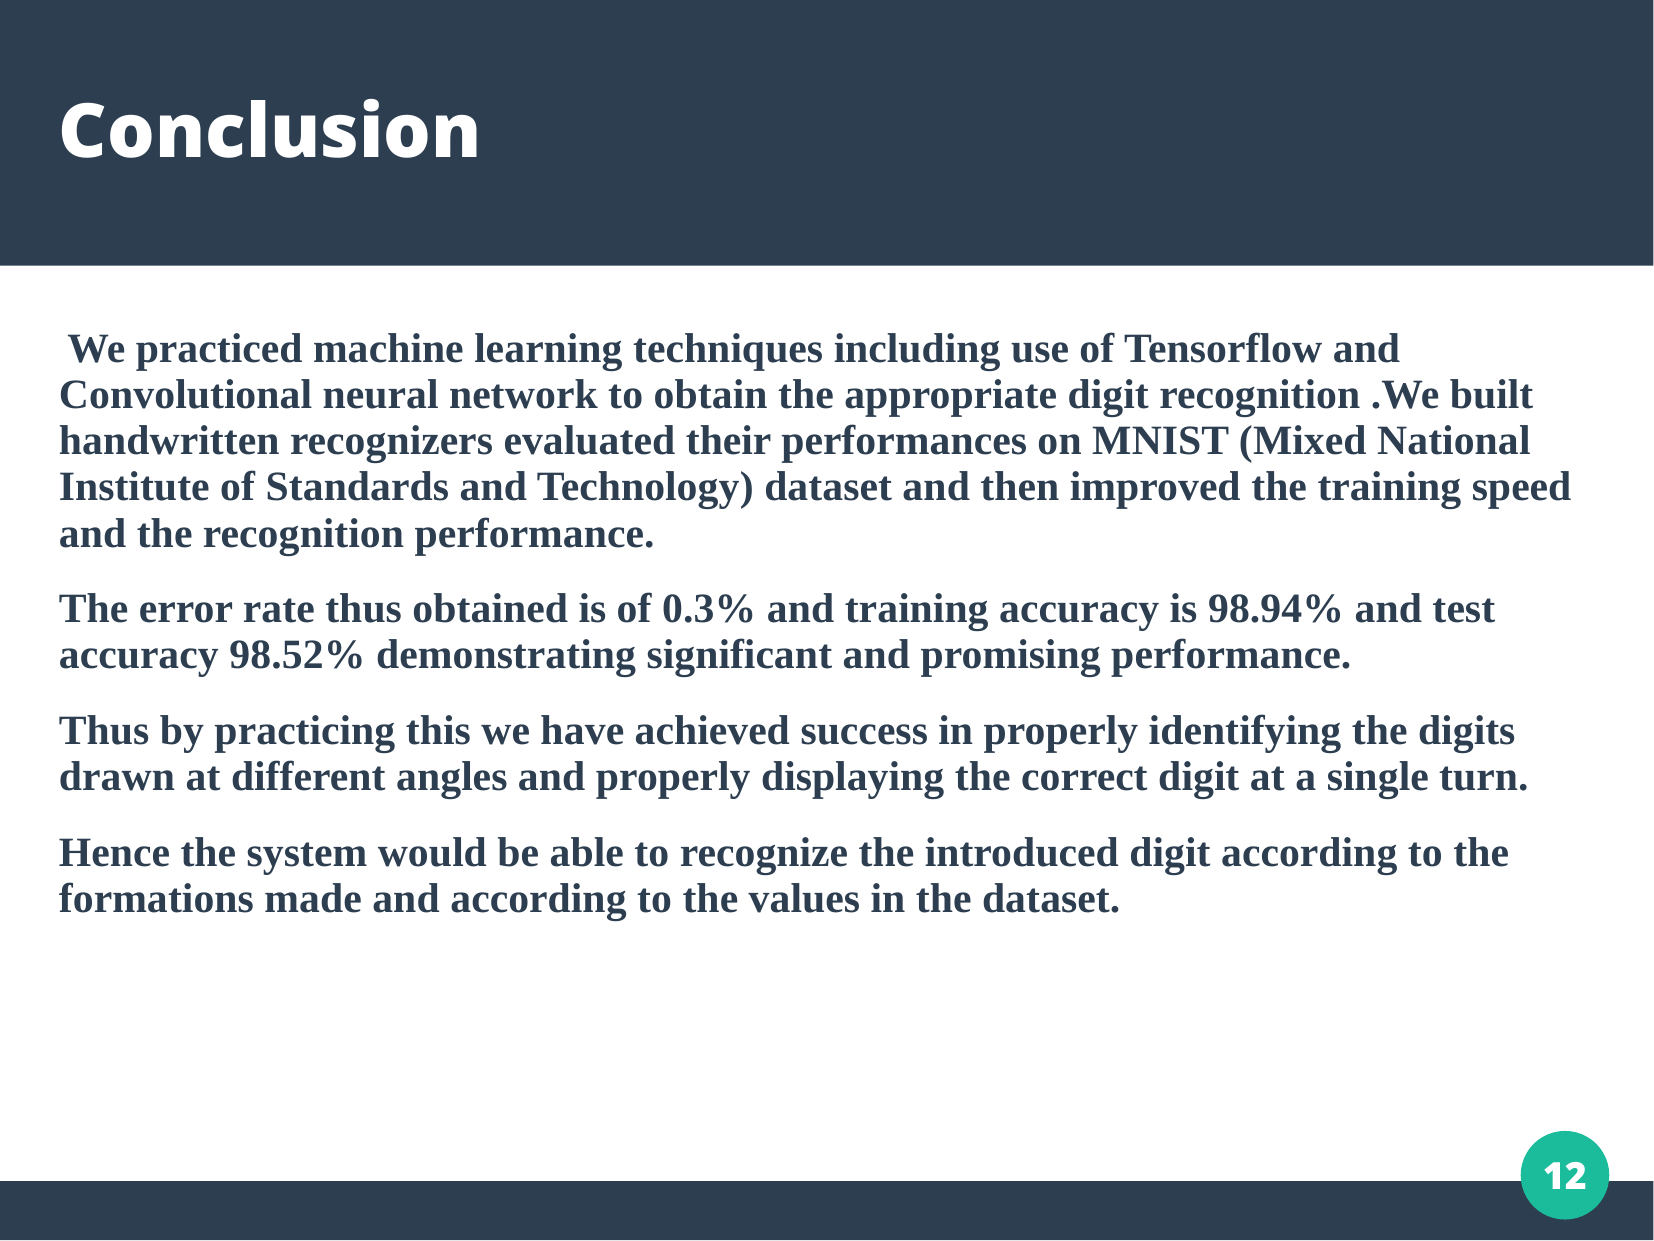

# Conclusion
 We practiced machine learning techniques including use of Tensorflow and Convolutional neural network to obtain the appropriate digit recognition .We built handwritten recognizers evaluated their performances on MNIST (Mixed National Institute of Standards and Technology) dataset and then improved the training speed and the recognition performance.
The error rate thus obtained is of 0.3% and training accuracy is 98.94% and test accuracy 98.52% demonstrating significant and promising performance.
Thus by practicing this we have achieved success in properly identifying the digits drawn at different angles and properly displaying the correct digit at a single turn.
Hence the system would be able to recognize the introduced digit according to the formations made and according to the values in the dataset.
12